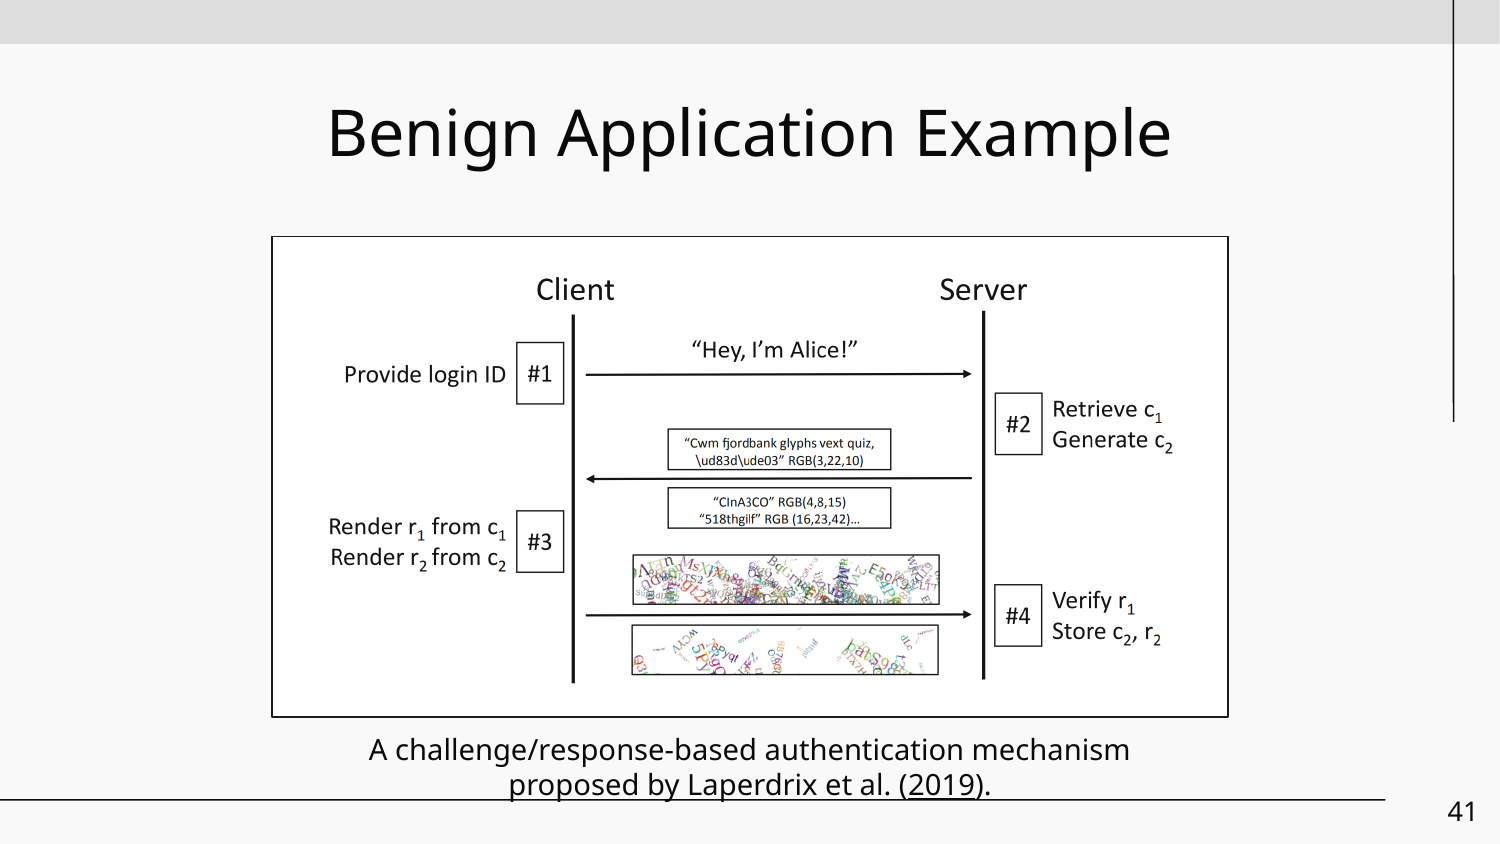

# Benign Application Example
A challenge/response-based authentication mechanism proposed by Laperdrix et al. (2019).